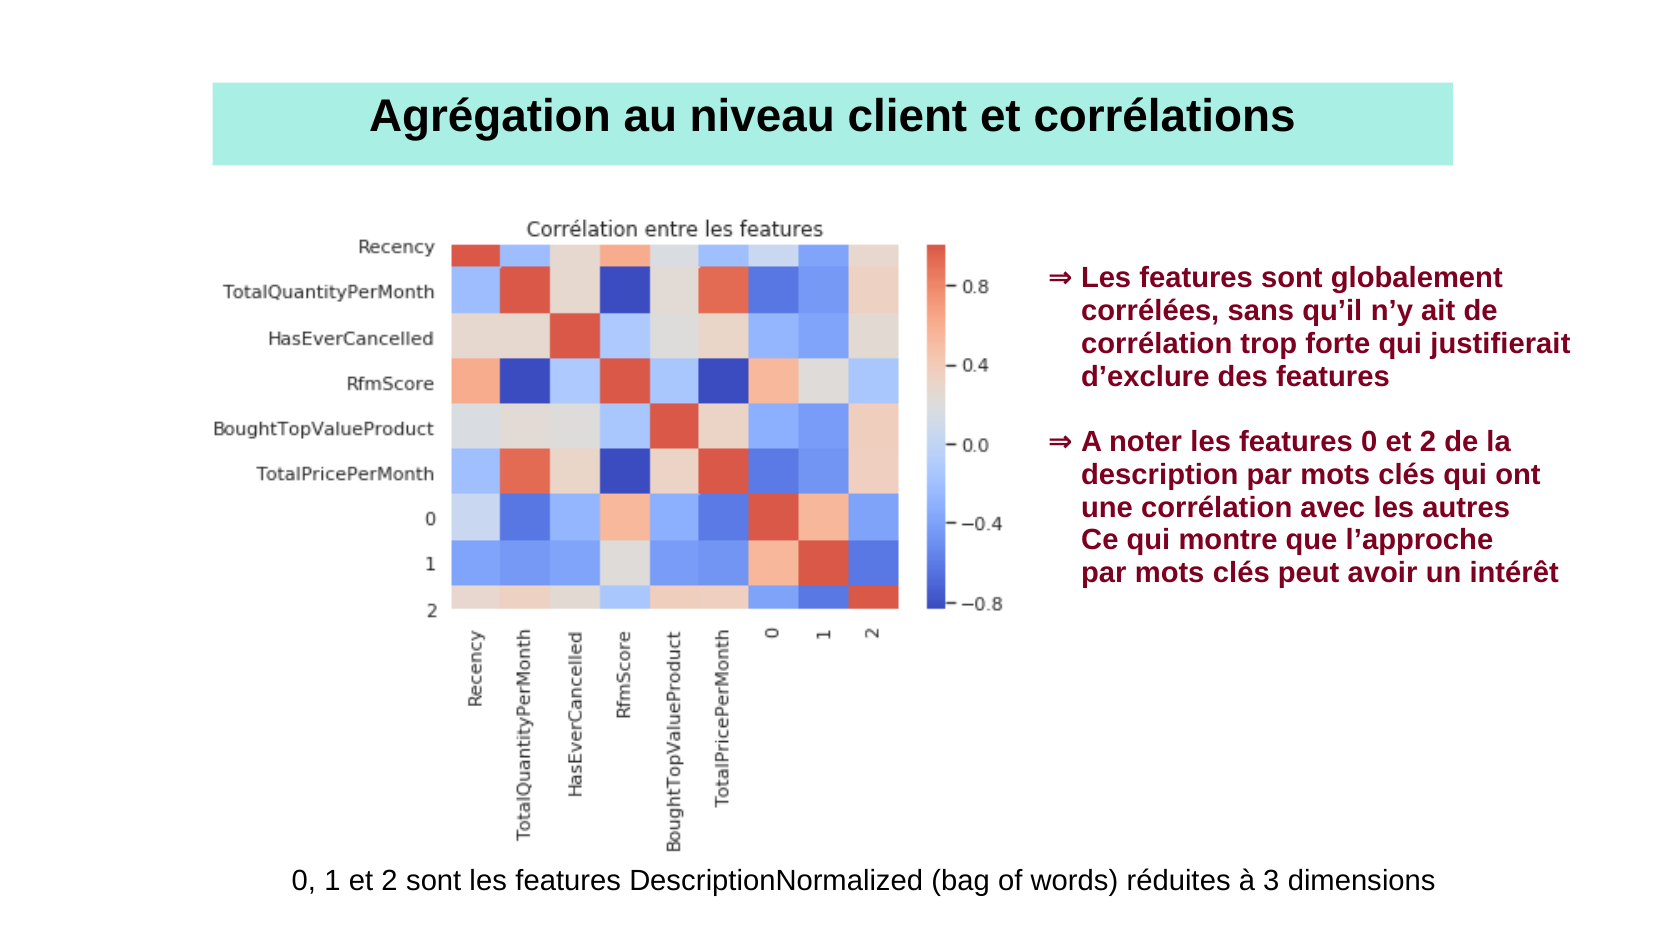

Agrégation au niveau client et corrélations
⇒ Les features sont globalement
 corrélées, sans qu’il n’y ait de
 corrélation trop forte qui justifierait
 d’exclure des features
⇒ A noter les features 0 et 2 de la
 description par mots clés qui ont
 une corrélation avec les autres
 Ce qui montre que l’approche
 par mots clés peut avoir un intérêt
0, 1 et 2 sont les features DescriptionNormalized (bag of words) réduites à 3 dimensions